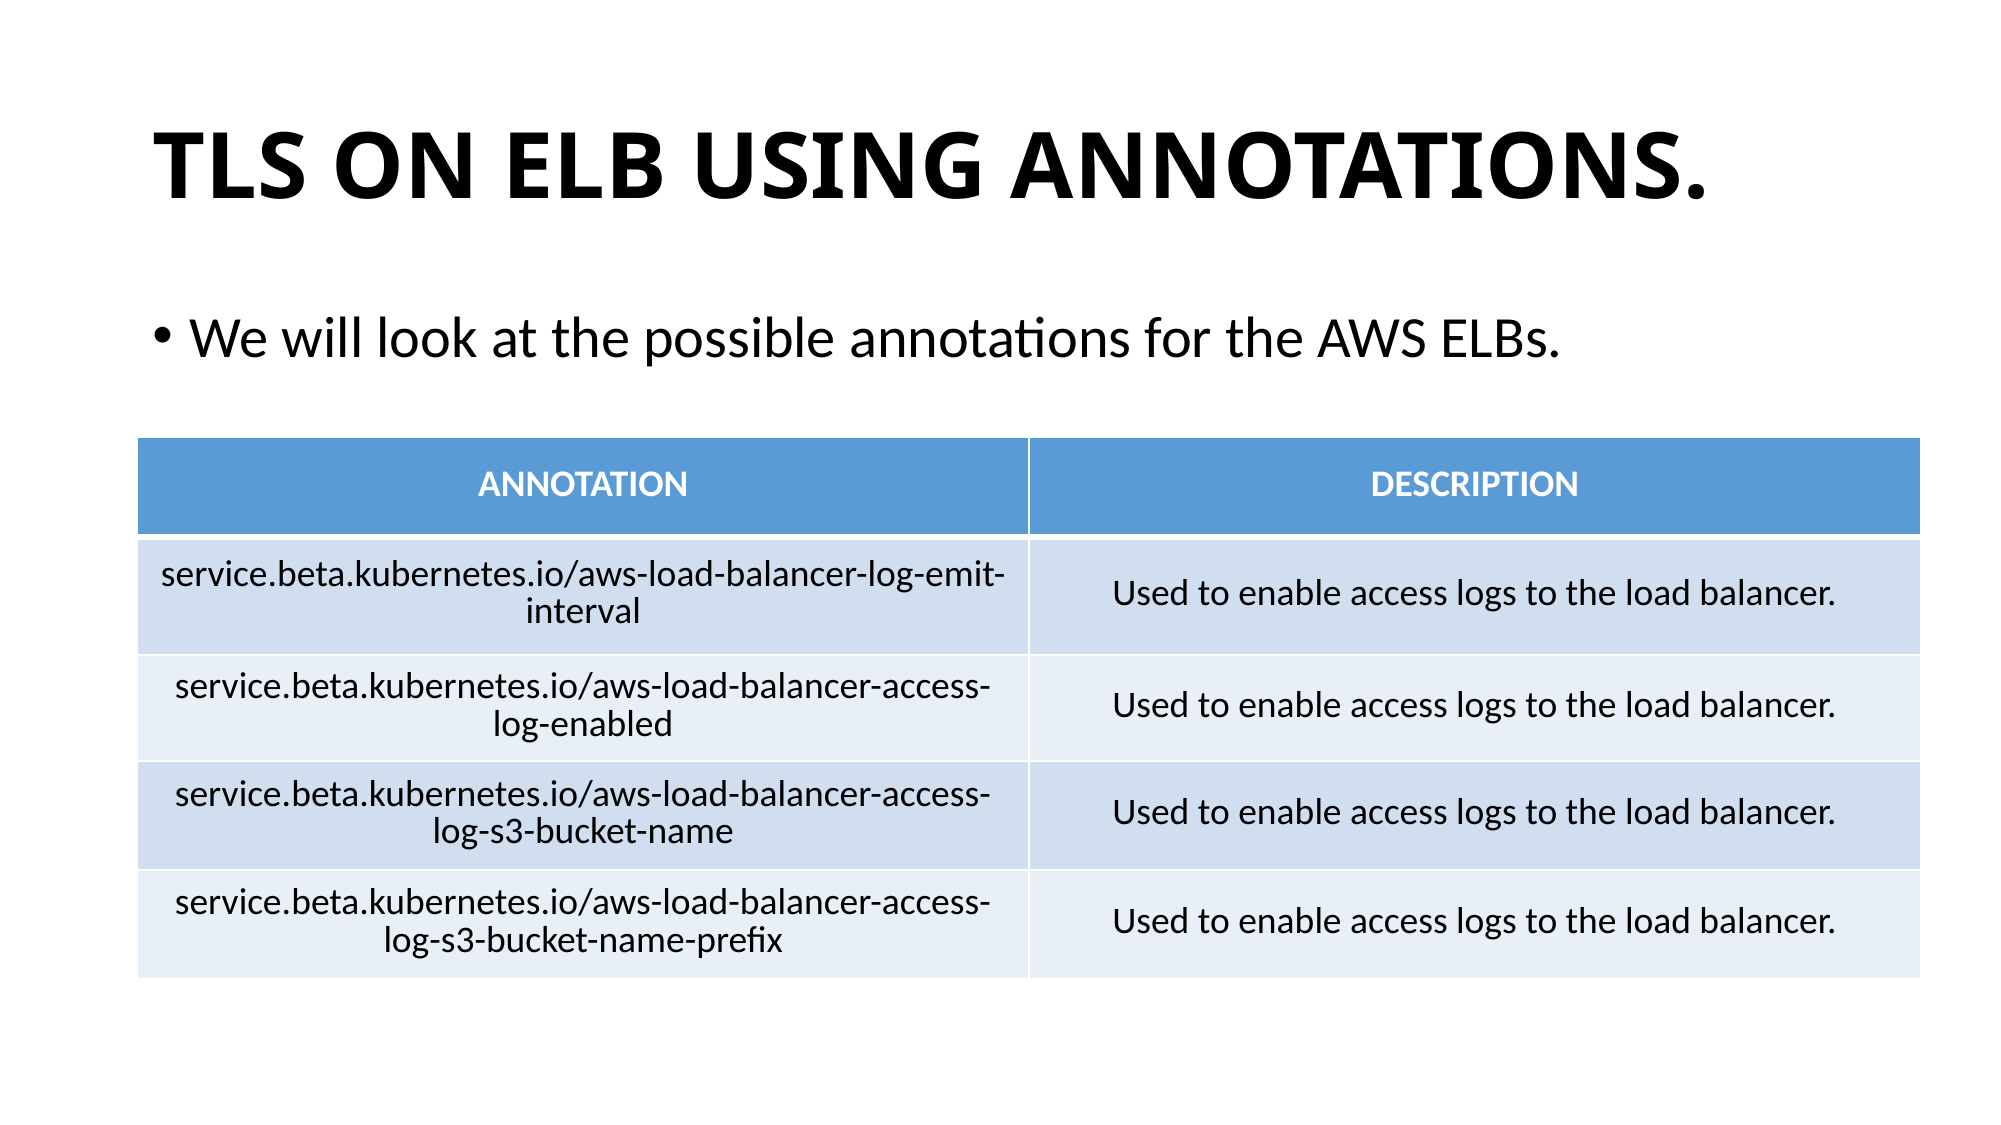

# TLS ON ELB USING ANNOTATIONS.
We will look at the possible annotations for the AWS ELBs.
| ANNOTATION | DESCRIPTION |
| --- | --- |
| service.beta.kubernetes.io/aws-load-balancer-log-emit-interval | Used to enable access logs to the load balancer. |
| service.beta.kubernetes.io/aws-load-balancer-access-log-enabled | Used to enable access logs to the load balancer. |
| service.beta.kubernetes.io/aws-load-balancer-access-log-s3-bucket-name | Used to enable access logs to the load balancer. |
| service.beta.kubernetes.io/aws-load-balancer-access-log-s3-bucket-name-prefix | Used to enable access logs to the load balancer. |